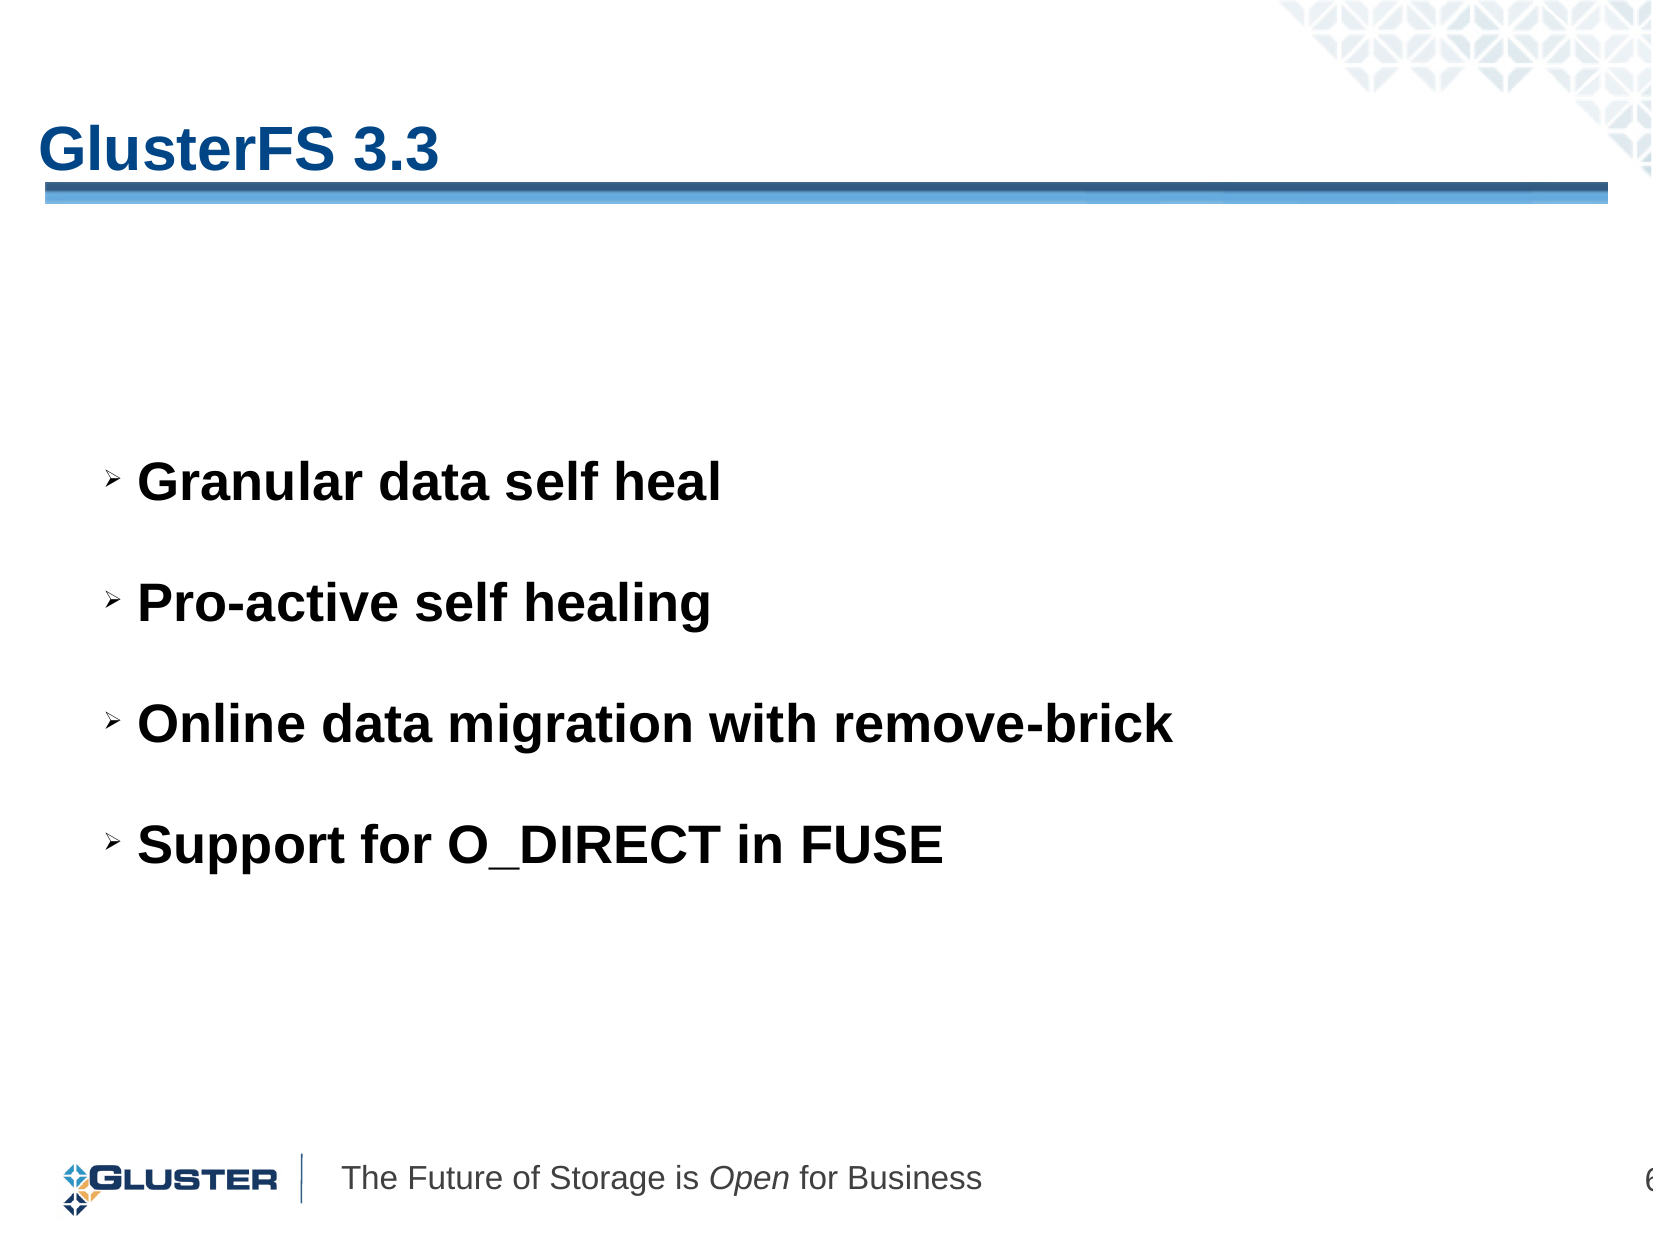

GlusterFS 3.3
 Granular data self heal
 Pro-active self healing
 Online data migration with remove-brick
 Support for O_DIRECT in FUSE